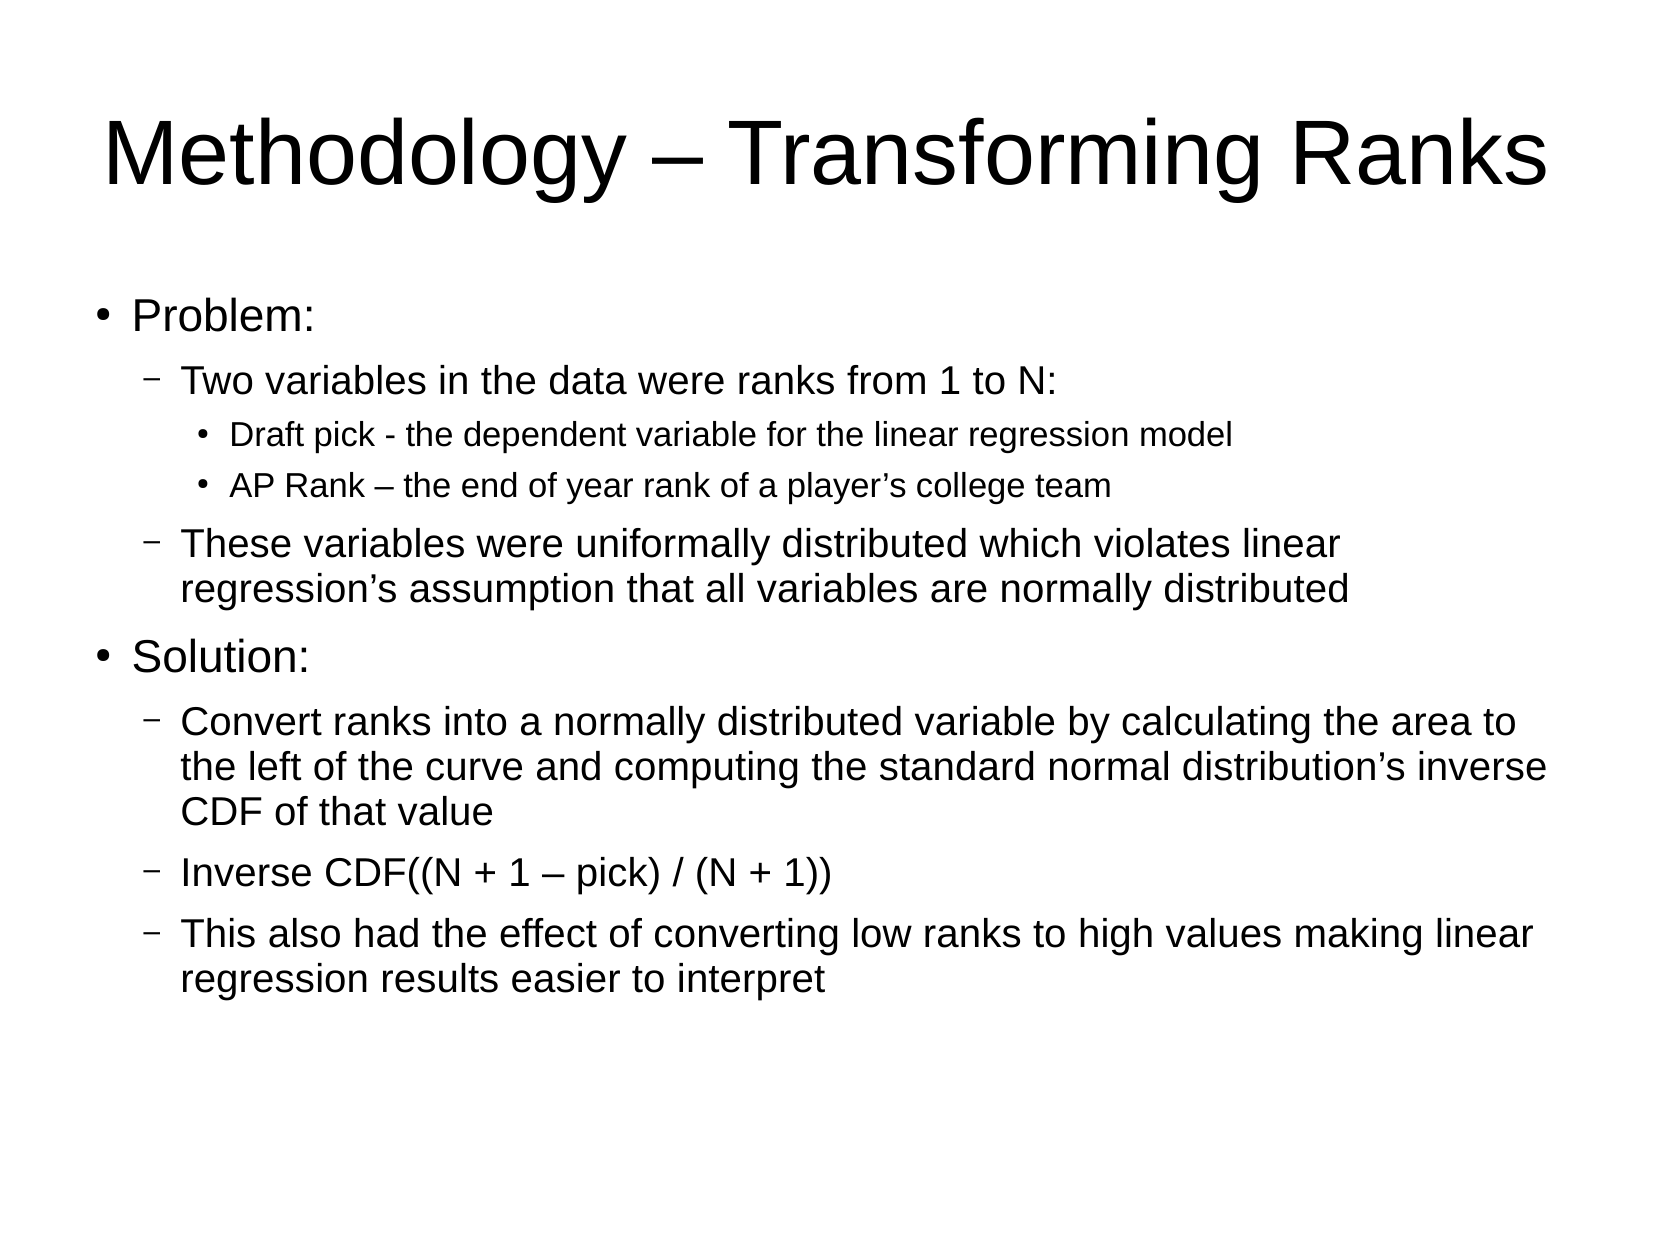

# Methodology – Transforming Ranks
Problem:
Two variables in the data were ranks from 1 to N:
Draft pick - the dependent variable for the linear regression model
AP Rank – the end of year rank of a player’s college team
These variables were uniformally distributed which violates linear regression’s assumption that all variables are normally distributed
Solution:
Convert ranks into a normally distributed variable by calculating the area to the left of the curve and computing the standard normal distribution’s inverse CDF of that value
Inverse CDF((N + 1 – pick) / (N + 1))
This also had the effect of converting low ranks to high values making linear regression results easier to interpret